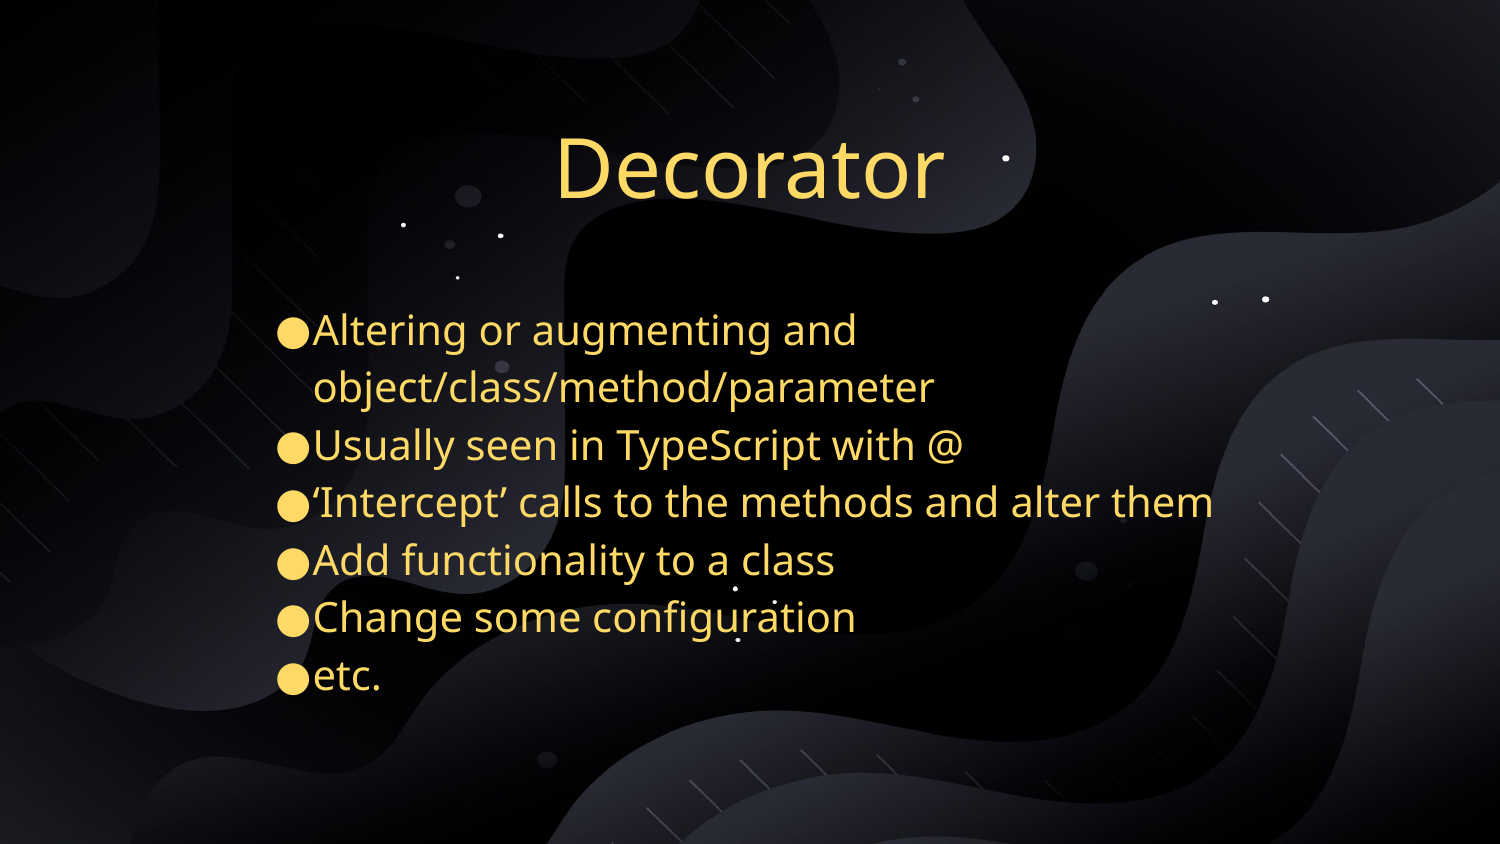

# Decorator
Altering or augmenting and object/class/method/parameter
Usually seen in TypeScript with @
‘Intercept’ calls to the methods and alter them
Add functionality to a class
Change some configuration
etc.